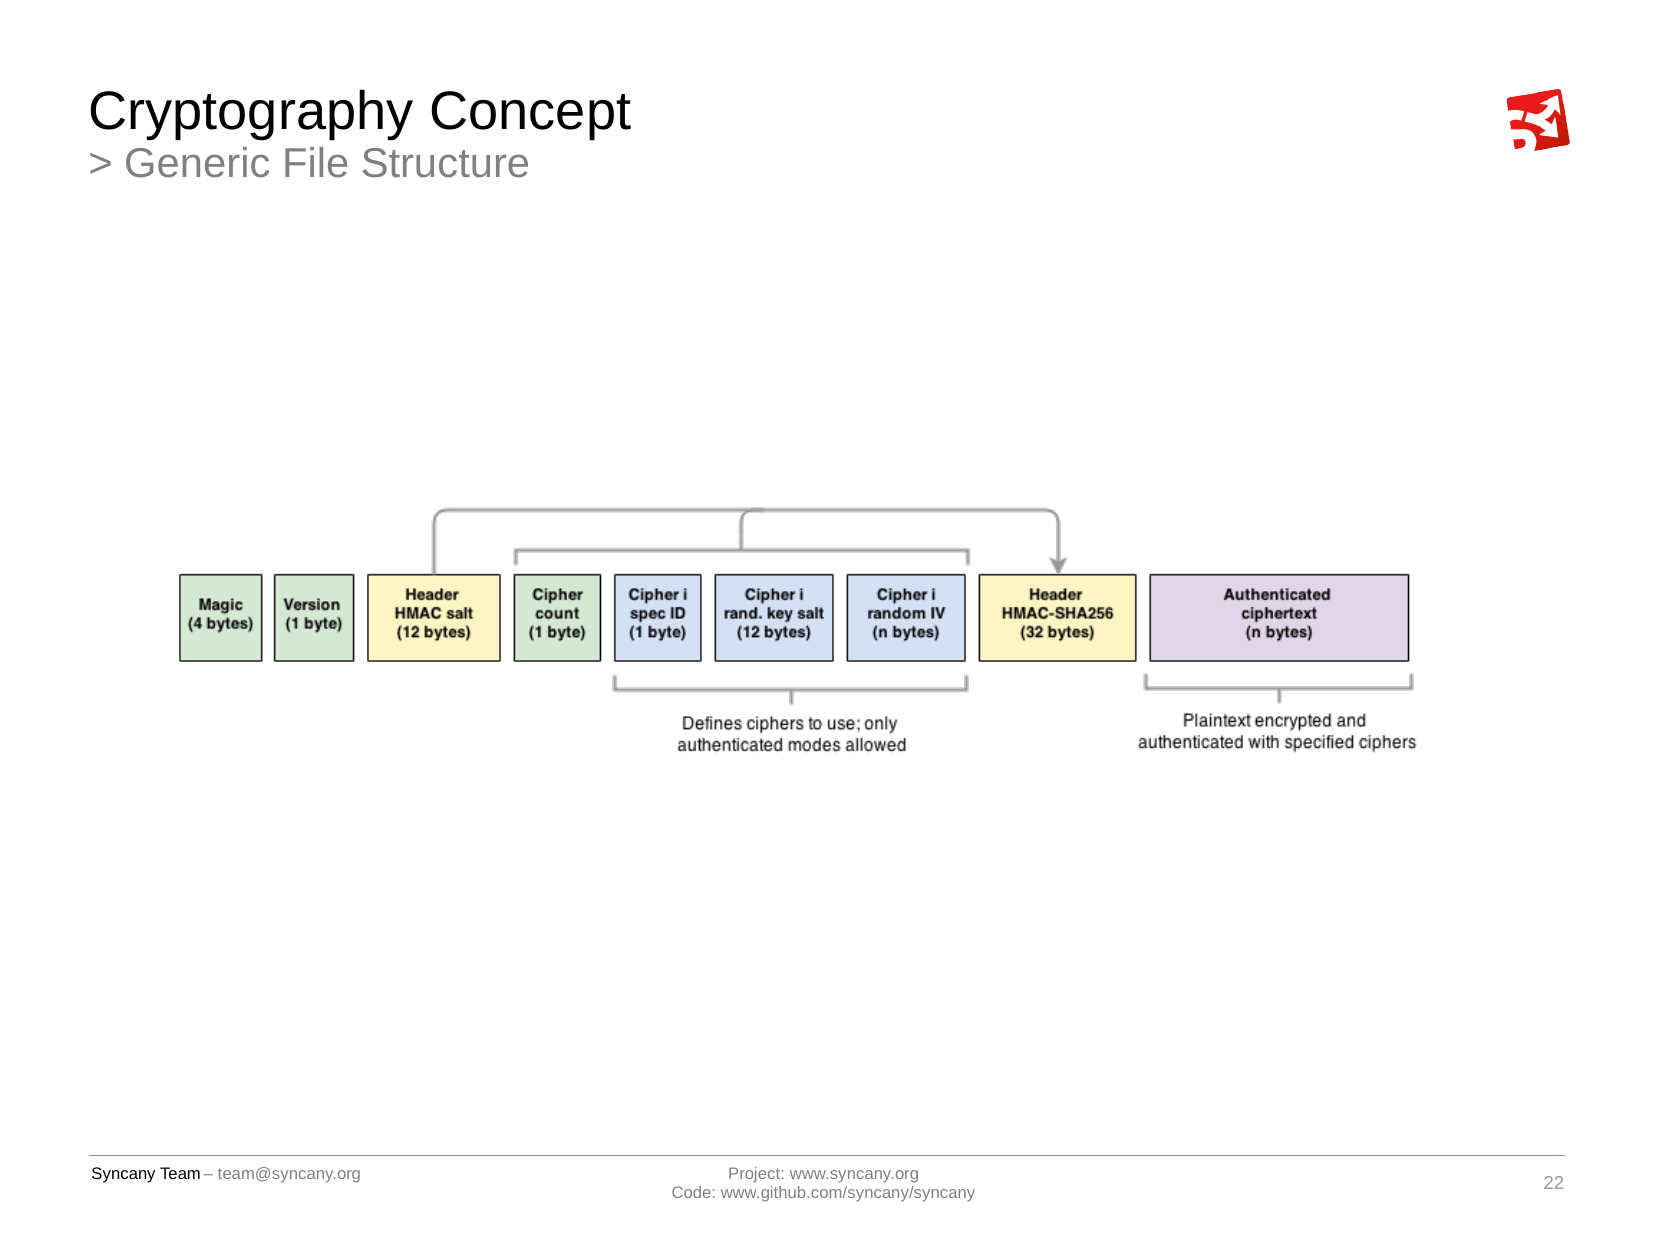

# Cryptography Concept > Generic File Structure